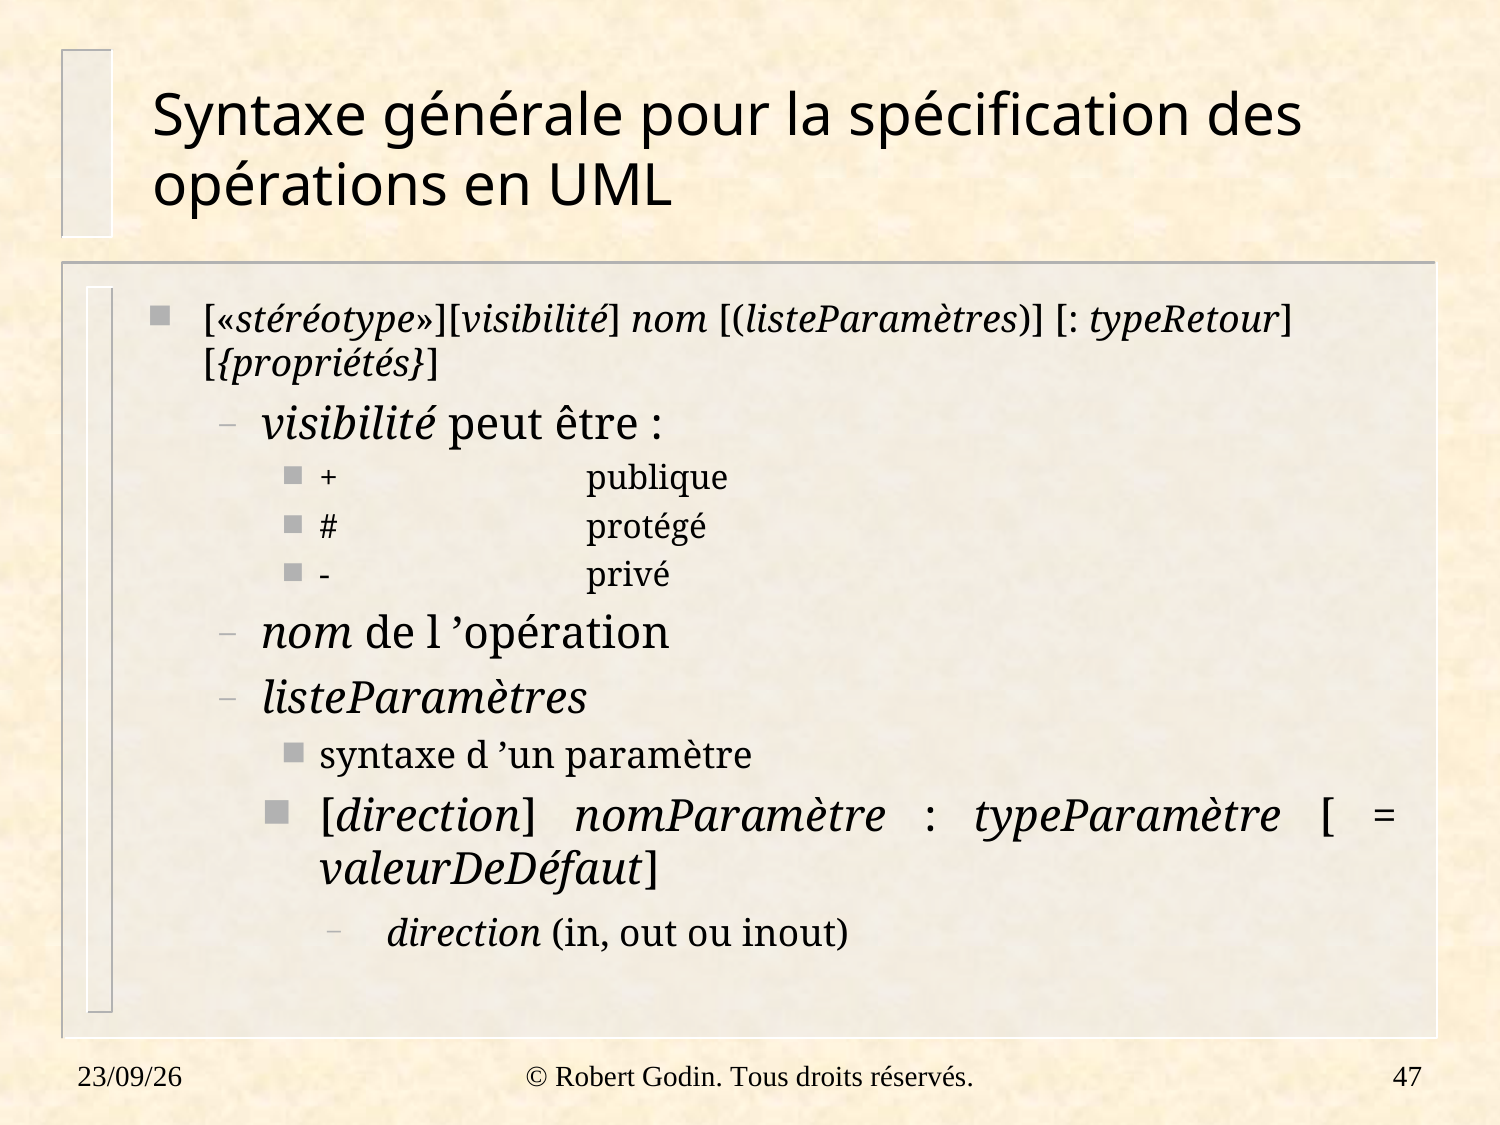

# Syntaxe générale pour la spécification des opérations en UML
[«stéréotype»][visibilité] nom [(listeParamètres)] [: typeRetour] [{propriétés}]
visibilité peut être :
+	publique
#	protégé
-	privé
nom de l ’opération
listeParamètres
syntaxe d ’un paramètre
[direction] nomParamètre : typeParamètre [ = valeurDeDéfaut]
direction (in, out ou inout)
© Robert Godin. Tous droits réservés.